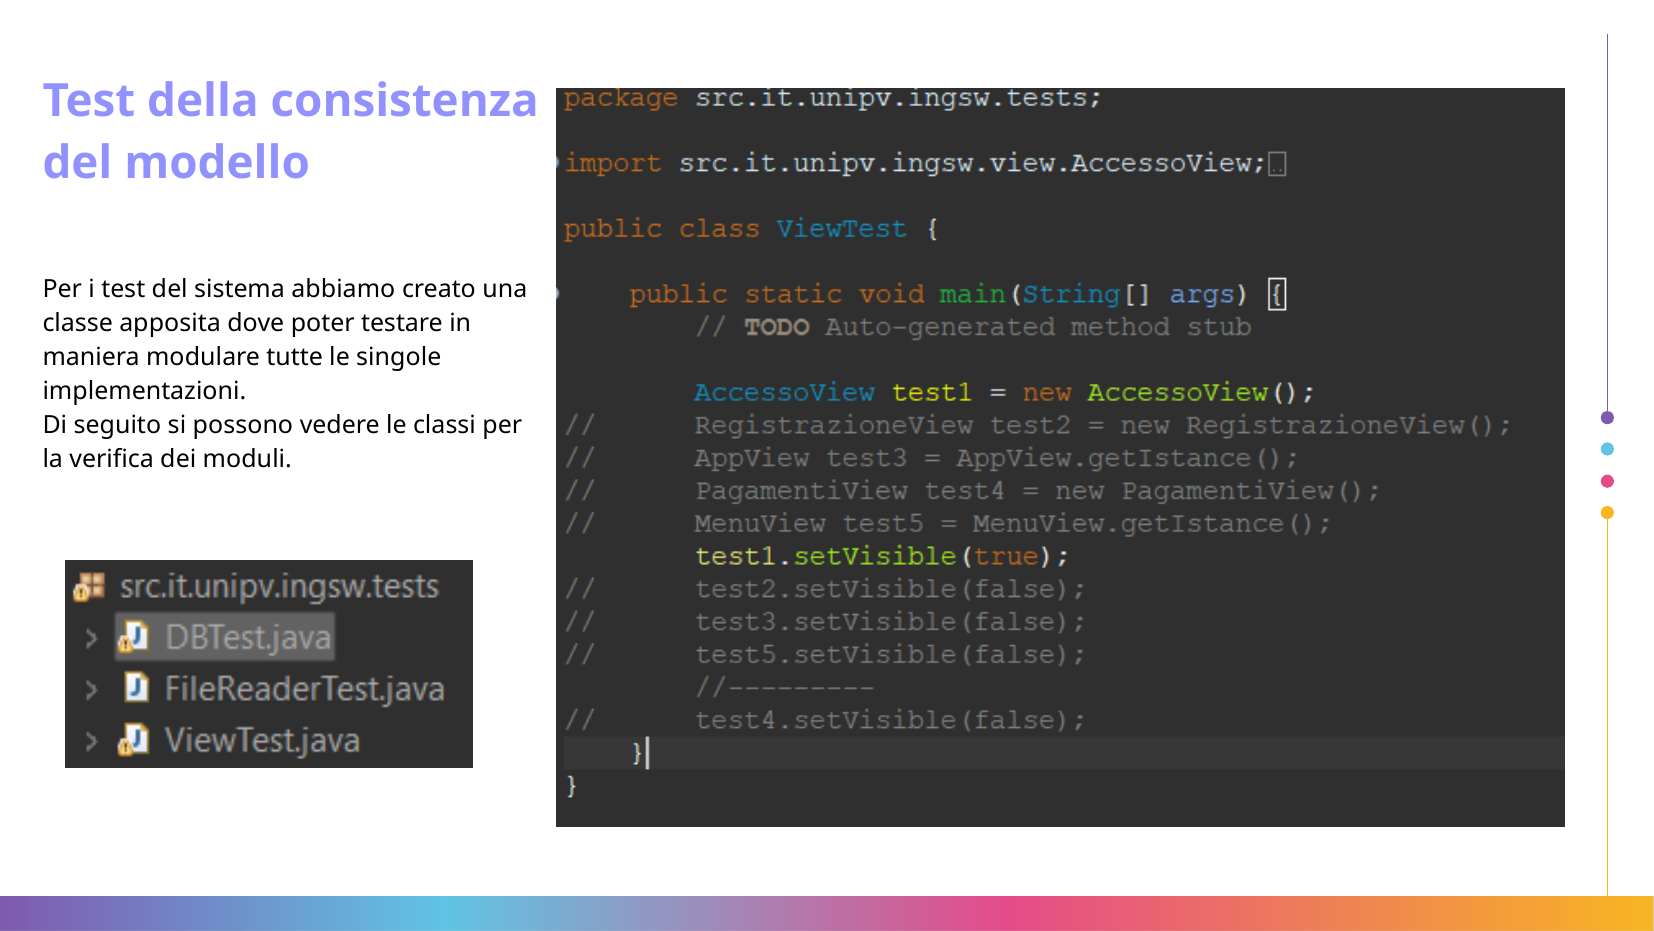

# Test della consistenza del modello
Per i test del sistema abbiamo creato una classe apposita dove poter testare in maniera modulare tutte le singole implementazioni.
Di seguito si possono vedere le classi per la verifica dei moduli.